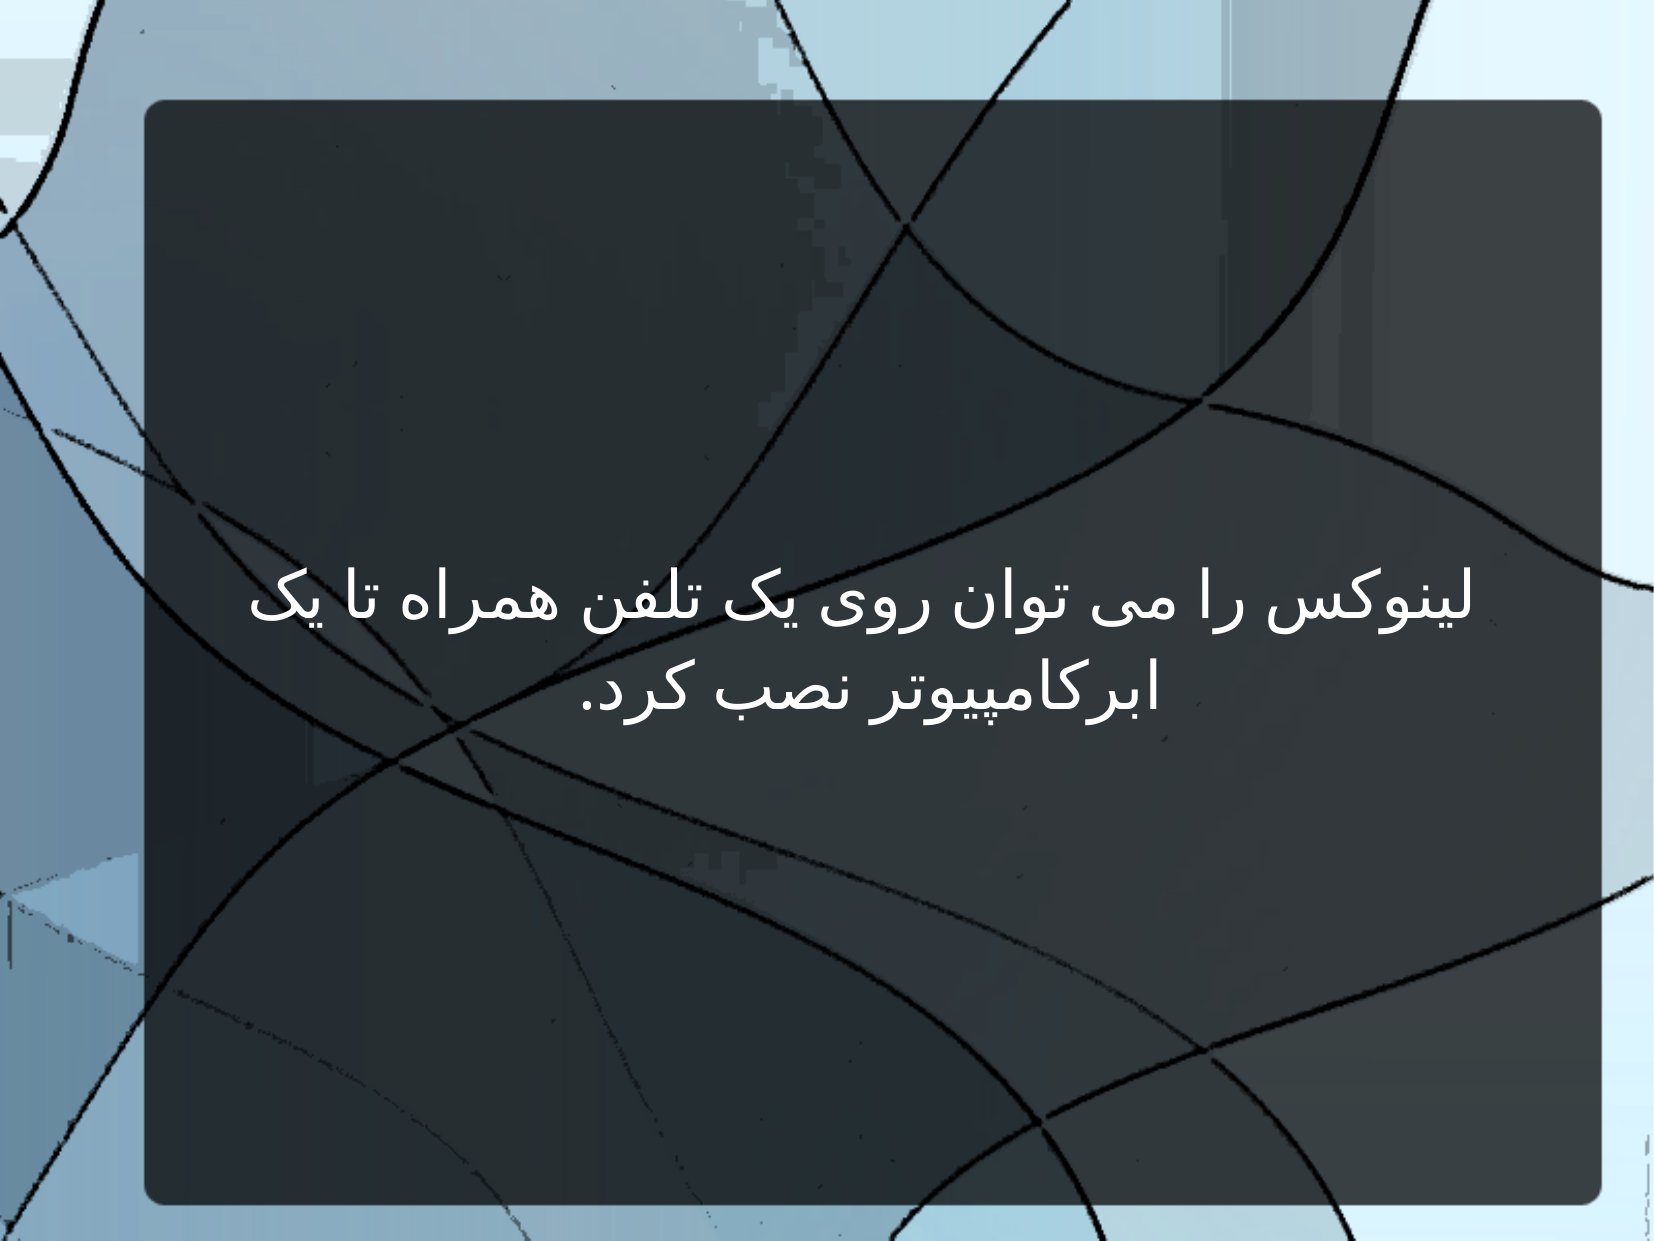

# لینوکس را می توان روی یک تلفن همراه تا یک ابرکامپیوتر نصب کرد.